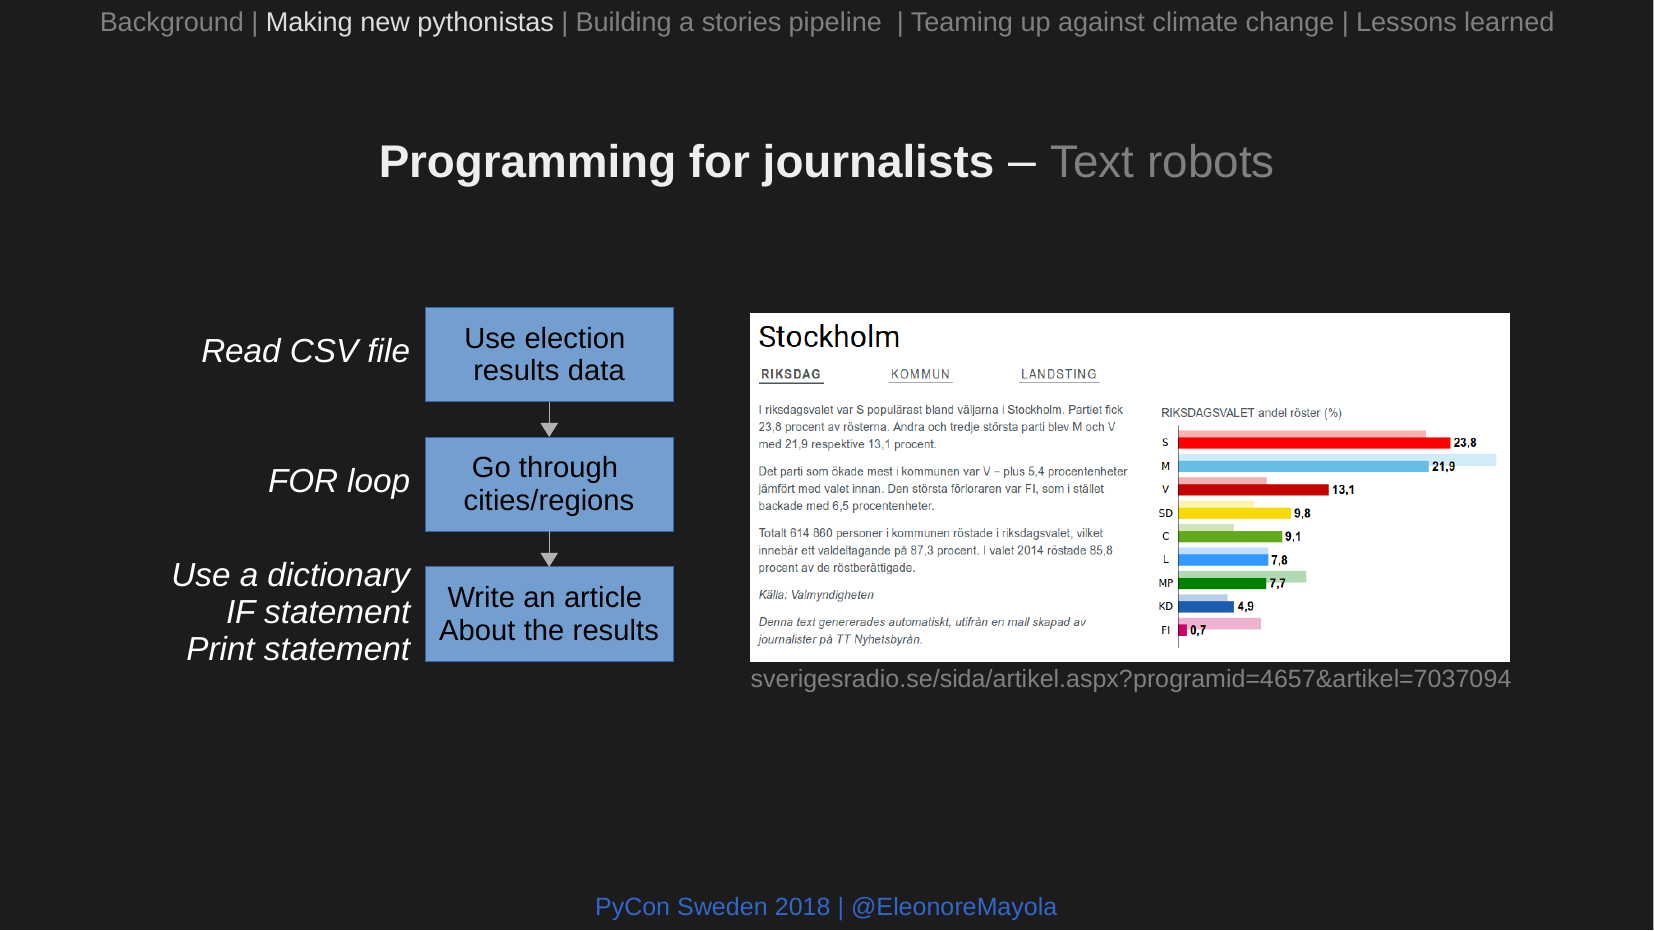

Background | Making new pythonistas | Building a stories pipeline | Teaming up against climate change | Lessons learned
Programming for journalists – Text robots
Use election
results data
Read CSV file
Go through
cities/regions
FOR loop
Use a dictionary
IF statement
Print statement
Write an article
About the results
sverigesradio.se/sida/artikel.aspx?programid=4657&artikel=7037094
PyCon Sweden 2018 | @EleonoreMayola